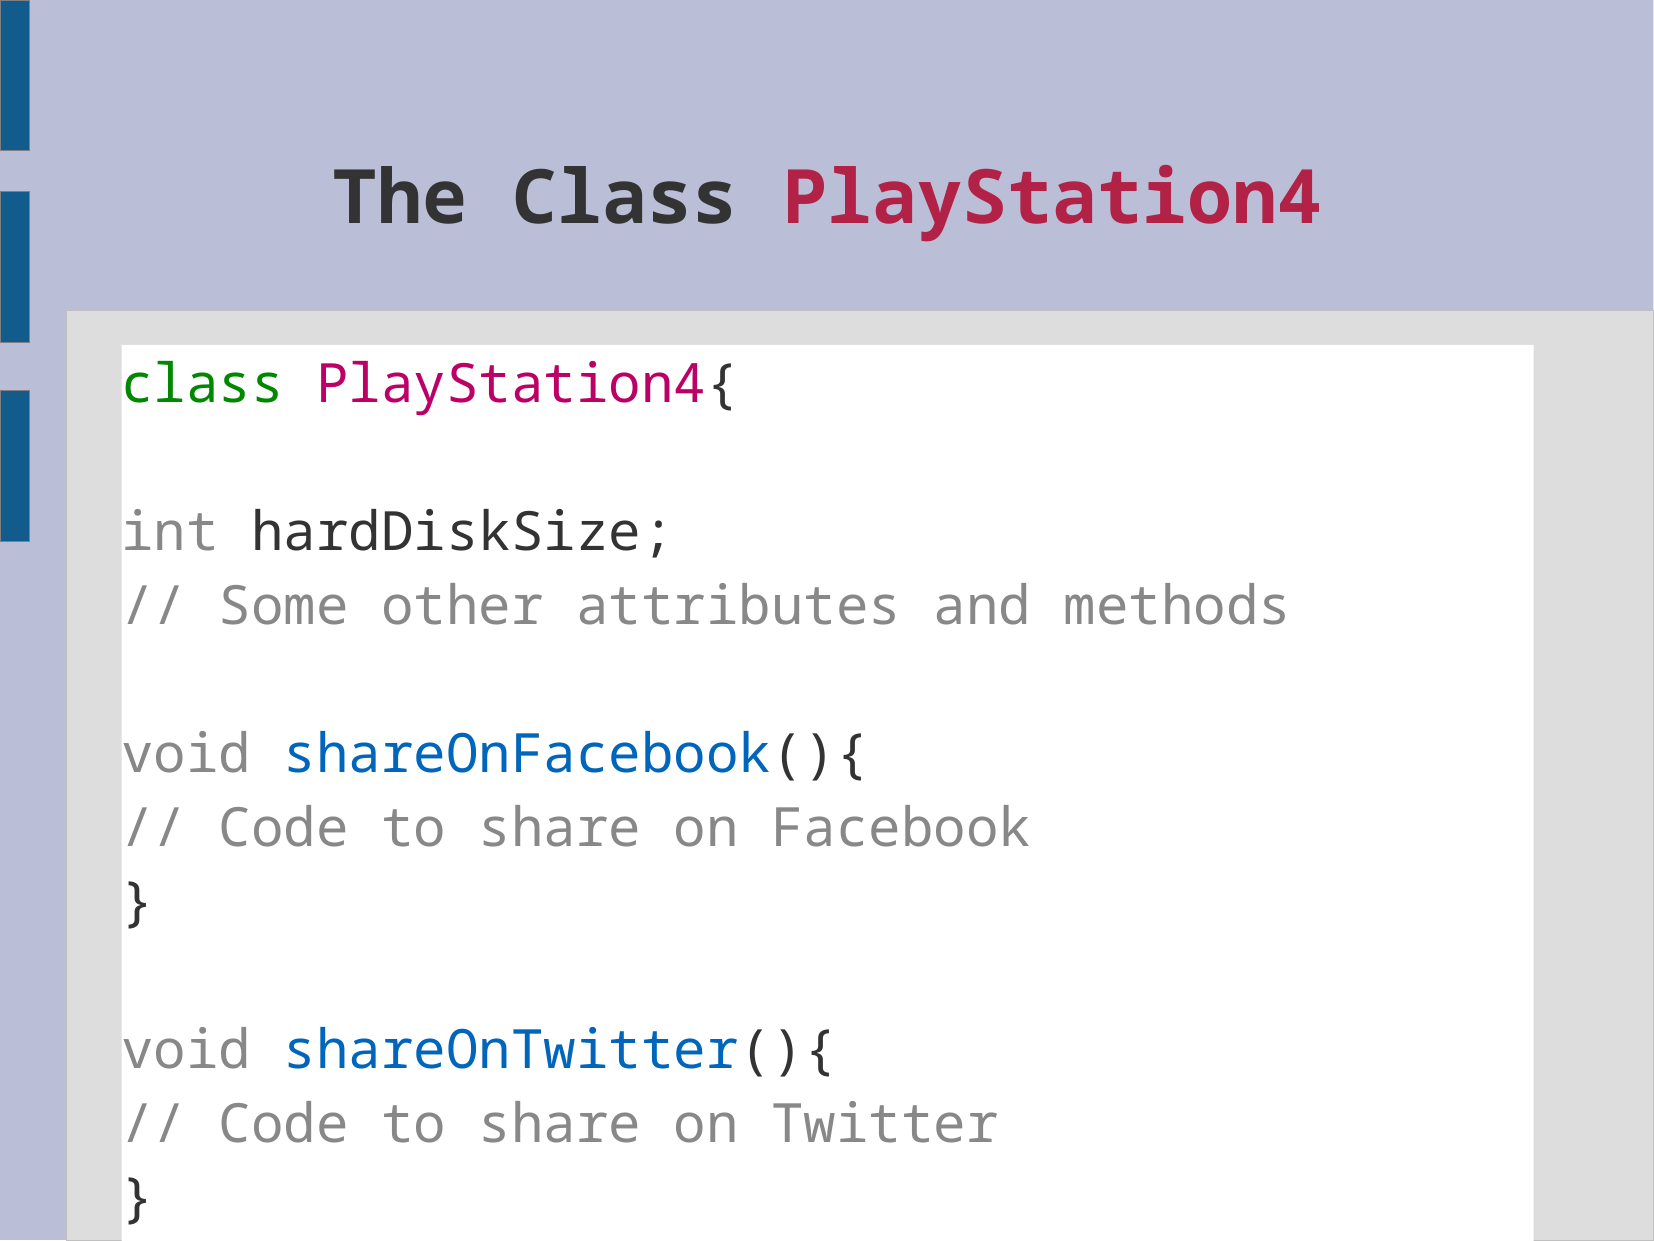

# The Class PlayStation4
class PlayStation4{
int hardDiskSize;
// Some other attributes and methods
void shareOnFacebook(){
// Code to share on Facebook
}
void shareOnTwitter(){
// Code to share on Twitter
}
}